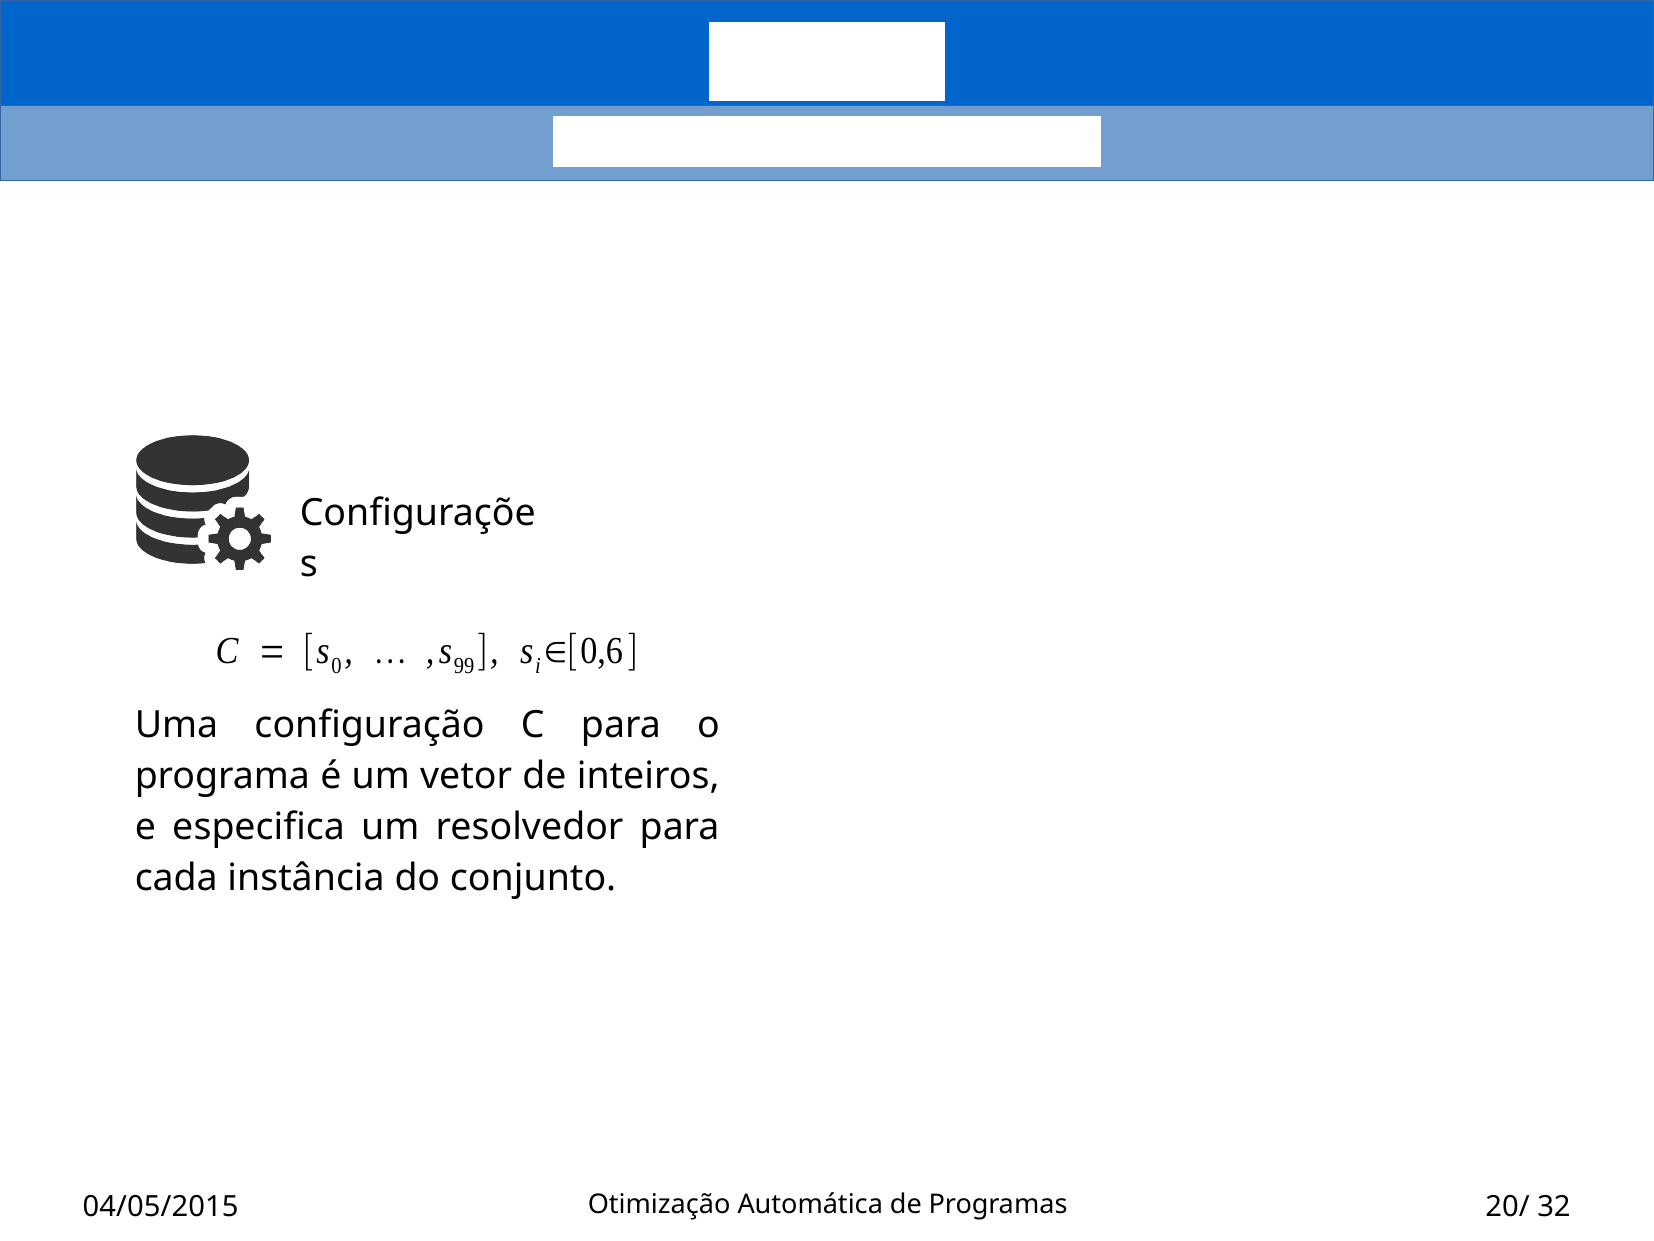

# Exemplo
Conjuntos de Instâncias de SAT
Configurações
Uma configuração C para o programa é um vetor de inteiros, e especifica um resolvedor para cada instância do conjunto.
20